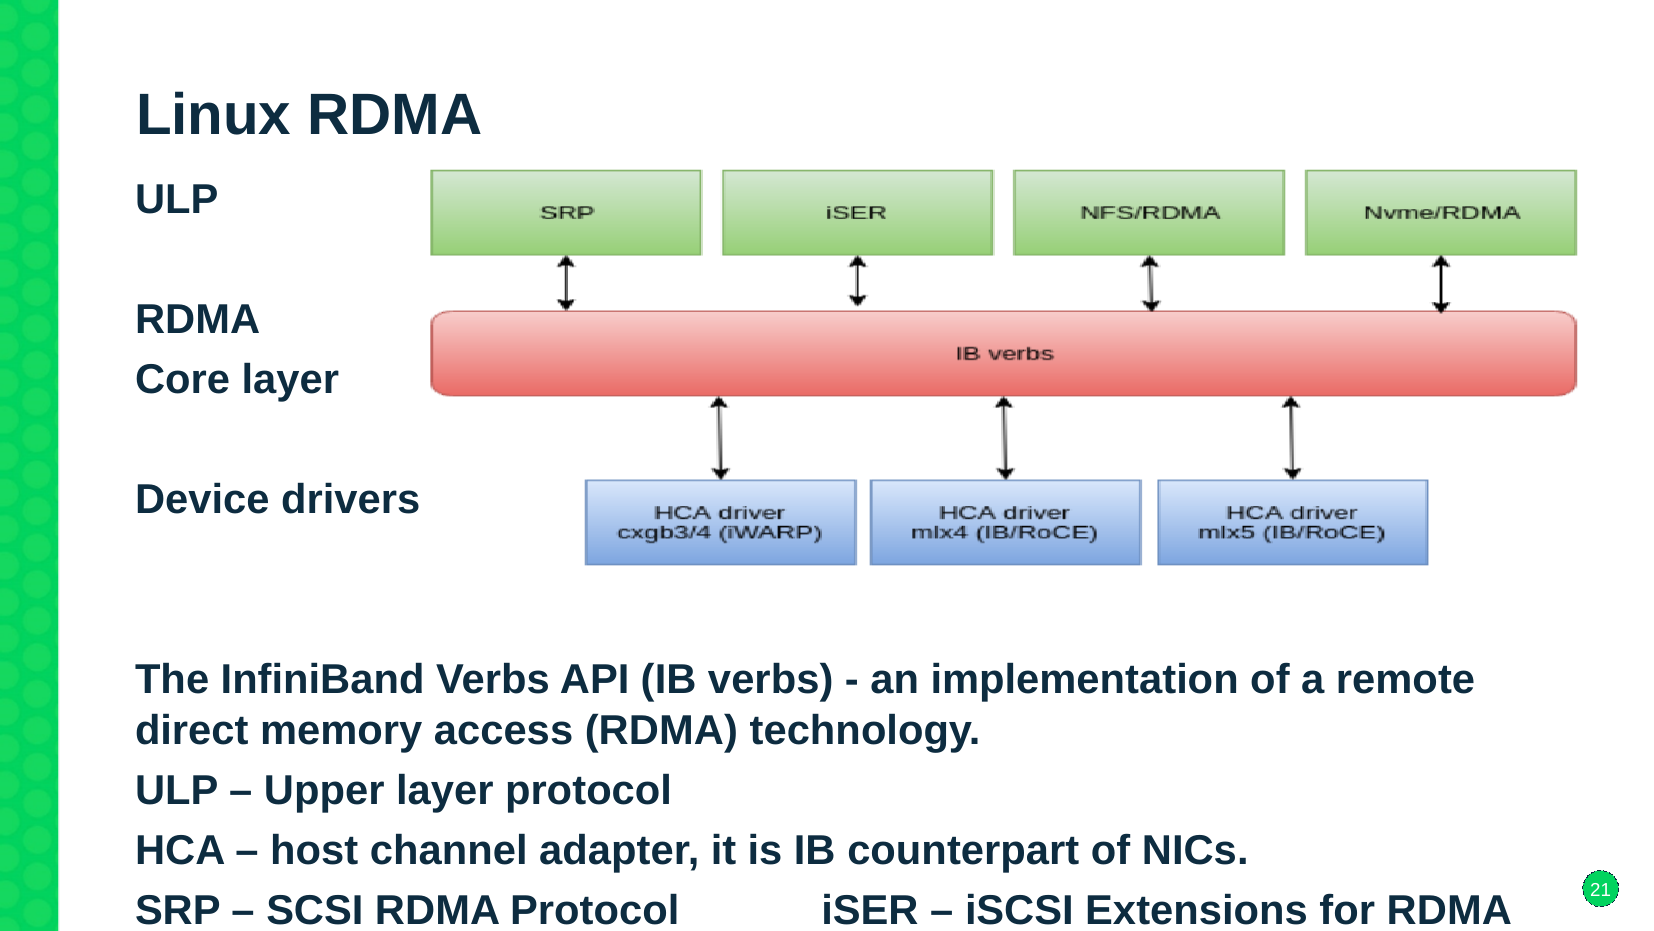

# Linux RDMA
ULP
RDMA
Core layer
Device drivers
The InfiniBand Verbs API (IB verbs) - an implementation of a remote direct memory access (RDMA) technology.
ULP – Upper layer protocol
HCA – host channel adapter, it is IB counterpart of NICs.
SRP – SCSI RDMA Protocol		 iSER – iSCSI Extensions for RDMA
21